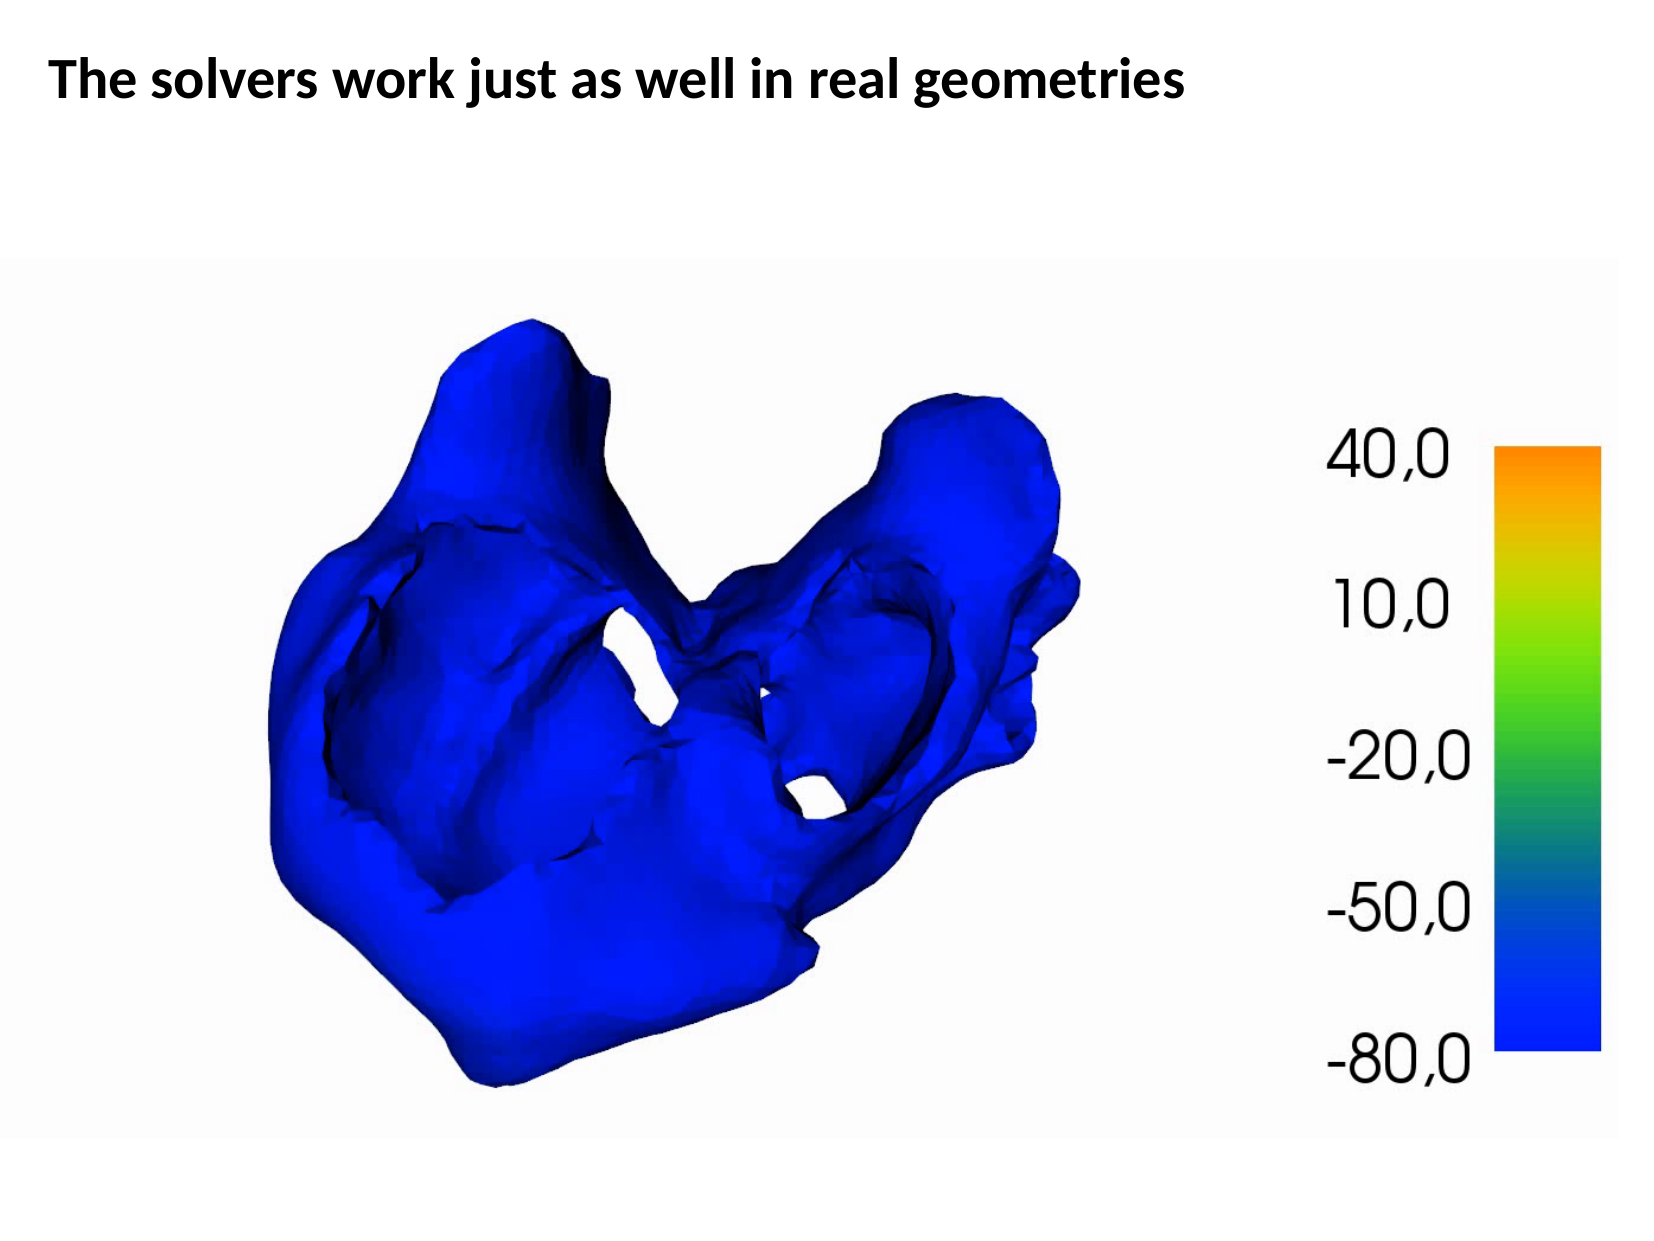

The solvers work just as well in real geometries